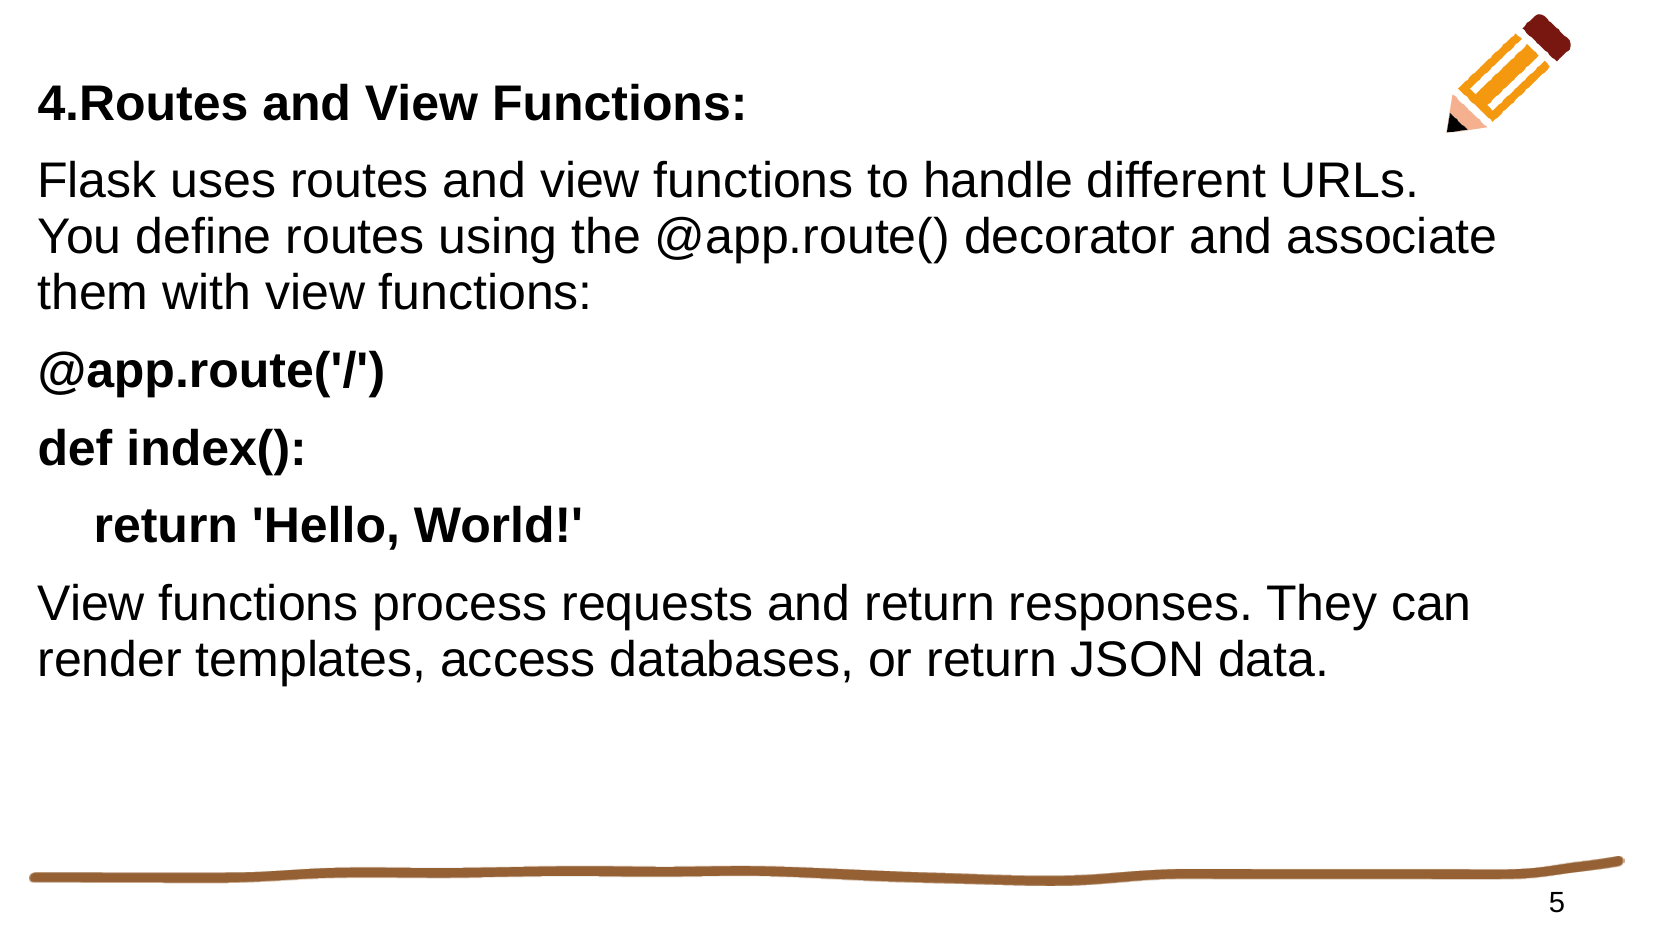

# 4.Routes and View Functions:
Flask uses routes and view functions to handle different URLs. You define routes using the @app.route() decorator and associate them with view functions:
@app.route('/')
def index():
 return 'Hello, World!'
View functions process requests and return responses. They can render templates, access databases, or return JSON data.
5